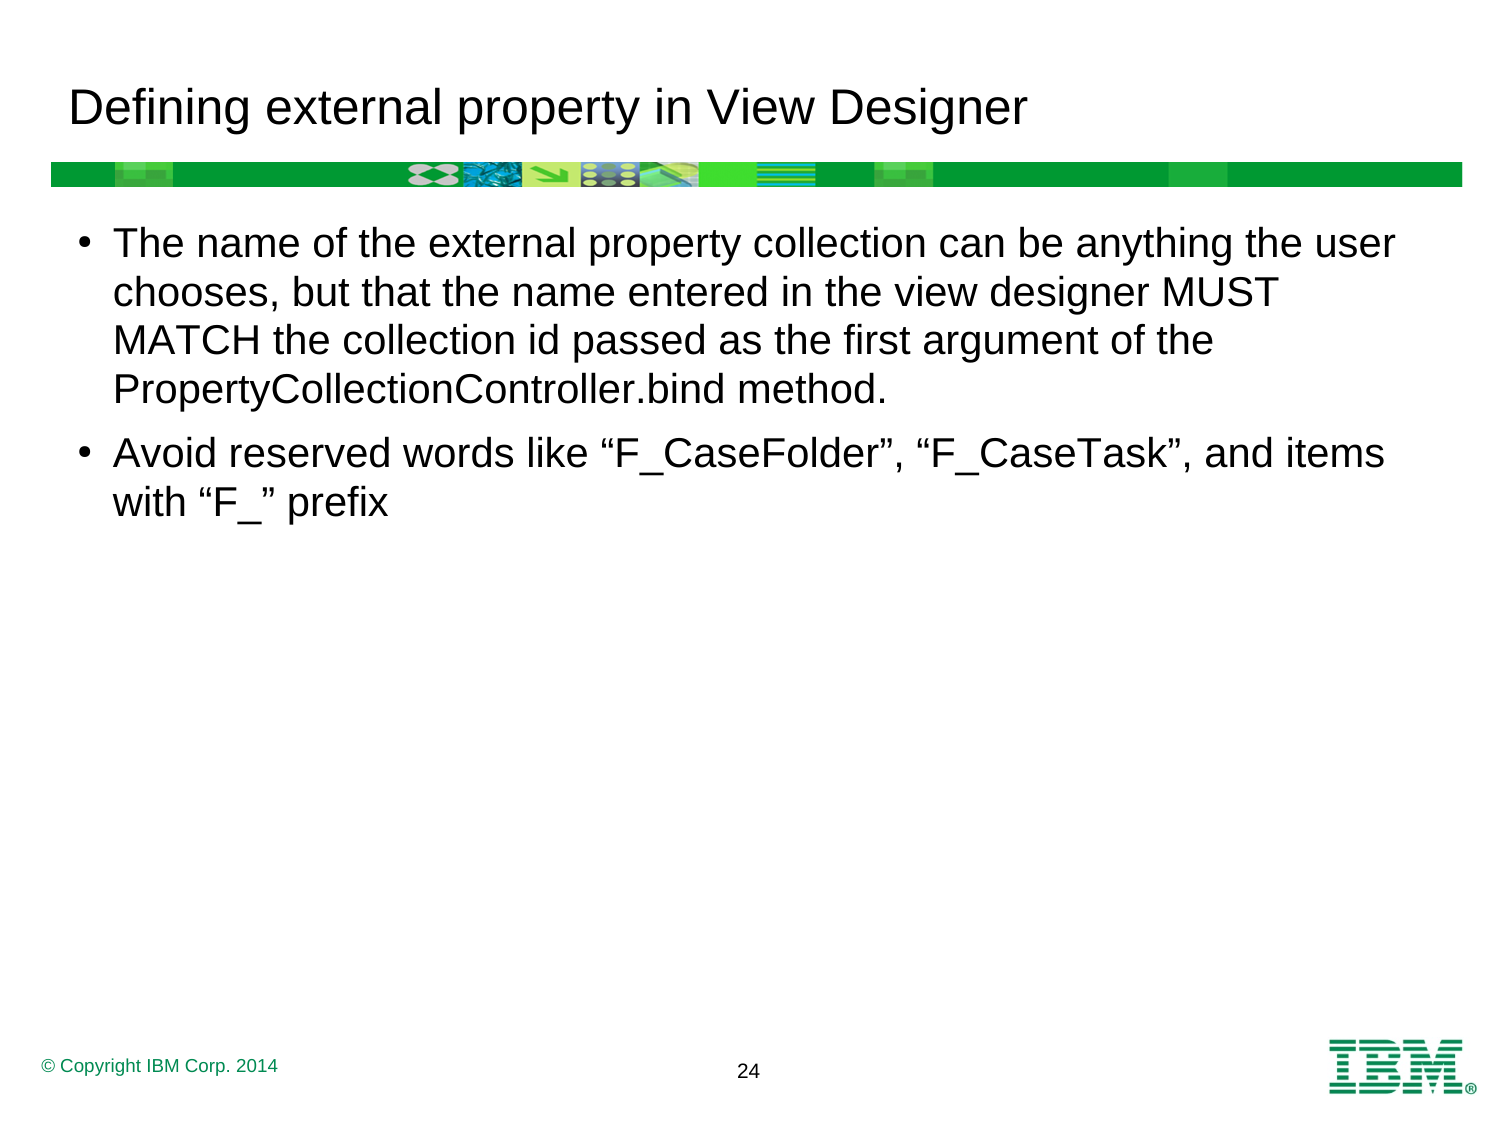

# Defining external property in View Designer
The name of the external property collection can be anything the user chooses, but that the name entered in the view designer MUST MATCH the collection id passed as the first argument of the PropertyCollectionController.bind method.
Avoid reserved words like “F_CaseFolder”, “F_CaseTask”, and items with “F_” prefix
24